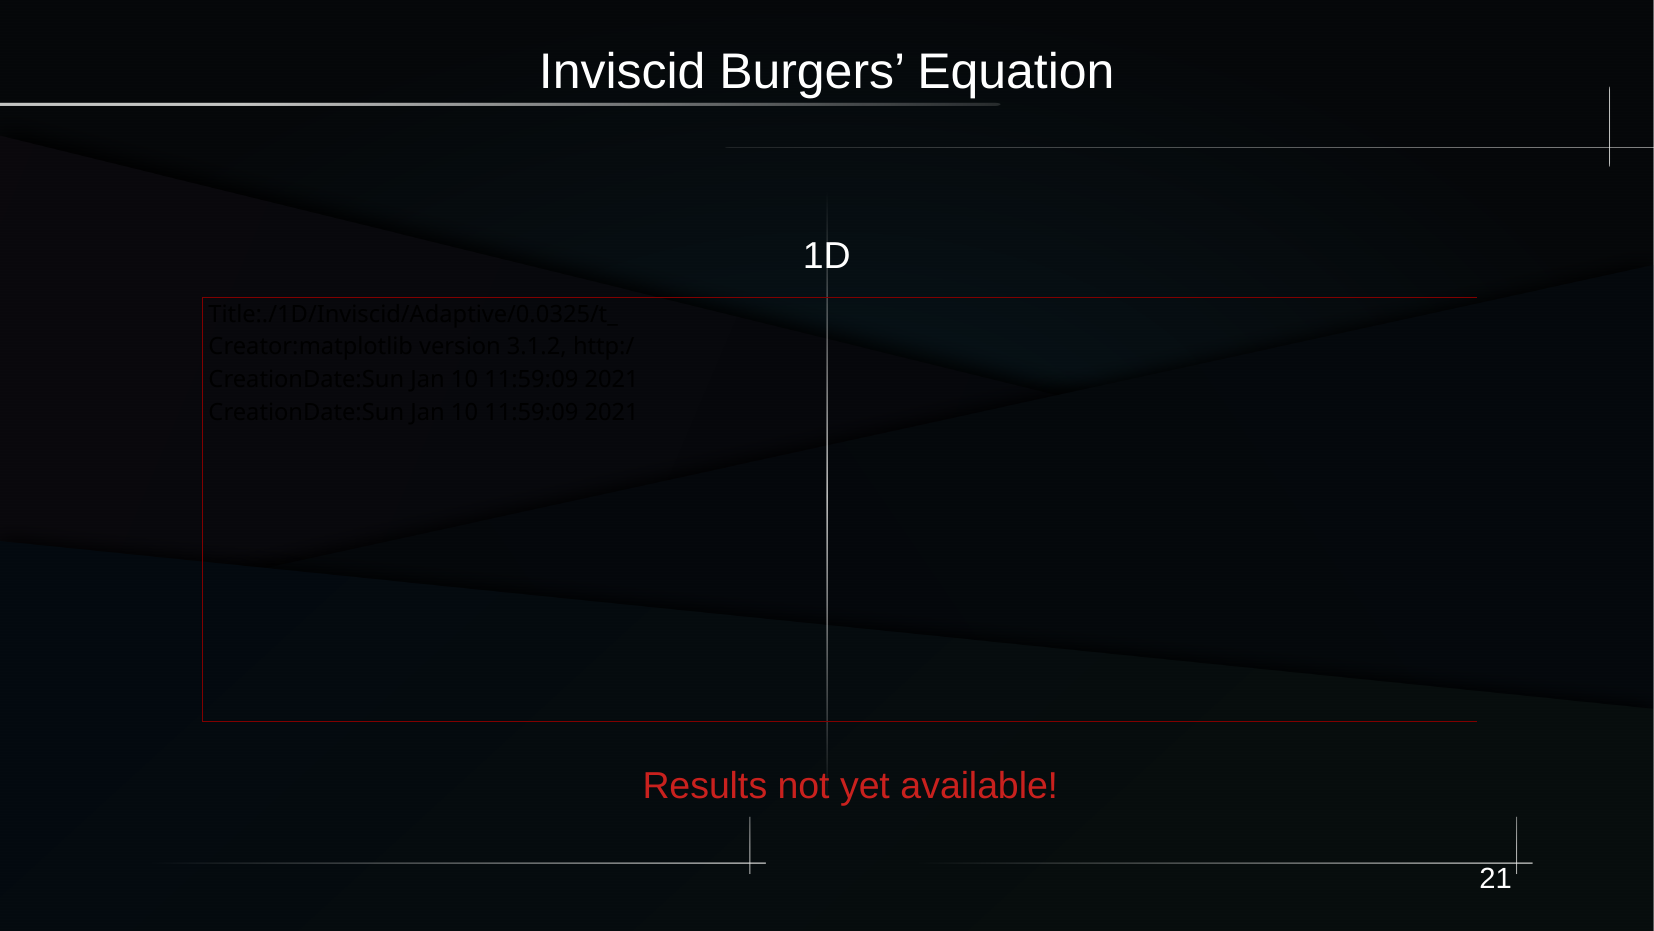

Inviscid Burgers’ Equation
1D
Results not yet available!
21